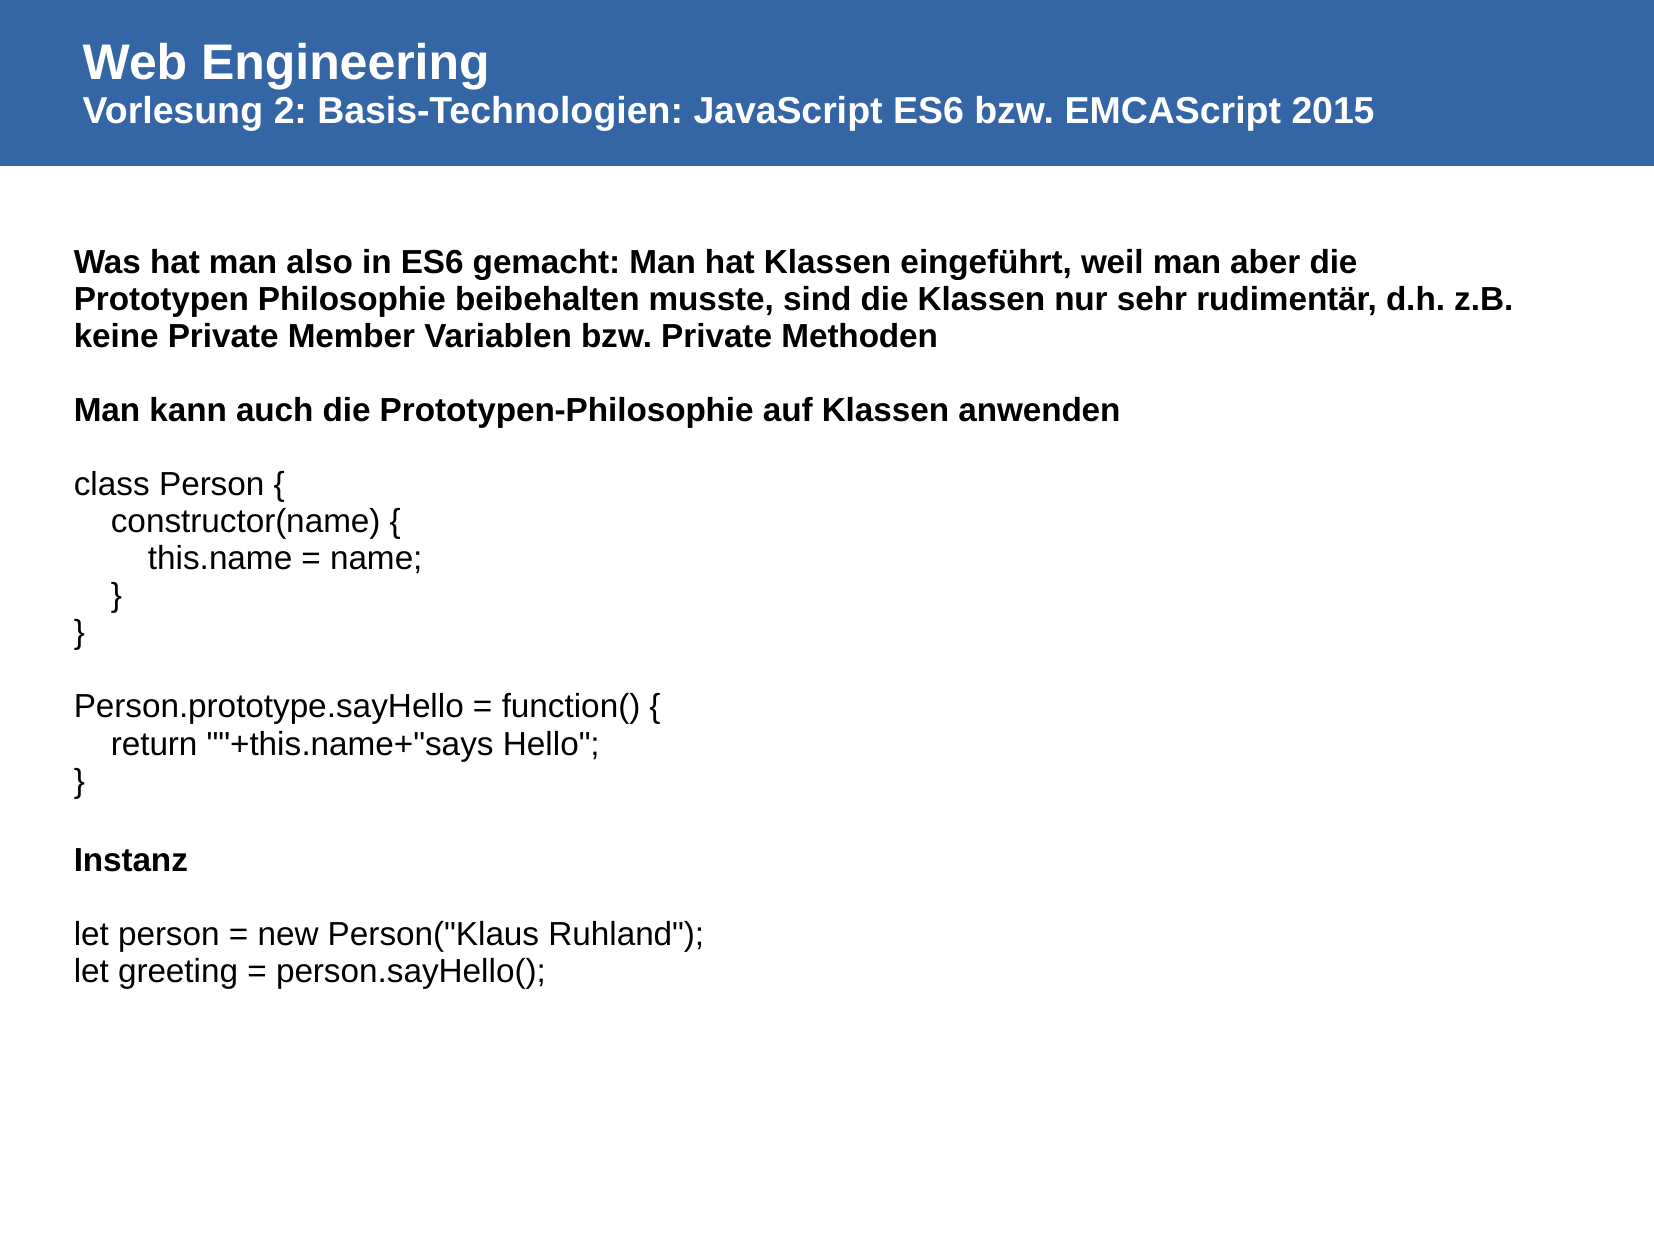

# Web Engineering Vorlesung 2: Basis-Technologien: JavaScript ES6 bzw. EMCAScript 2015
Was hat man also in ES6 gemacht: Man hat Klassen eingeführt, weil man aber die
Prototypen Philosophie beibehalten musste, sind die Klassen nur sehr rudimentär, d.h. z.B.
keine Private Member Variablen bzw. Private Methoden
Man kann auch die Prototypen-Philosophie auf Klassen anwenden
class Person {
 constructor(name) {
 this.name = name;
 }
}
Person.prototype.sayHello = function() {
 return ""+this.name+"says Hello";
}
Instanz
let person = new Person("Klaus Ruhland");
let greeting = person.sayHello();